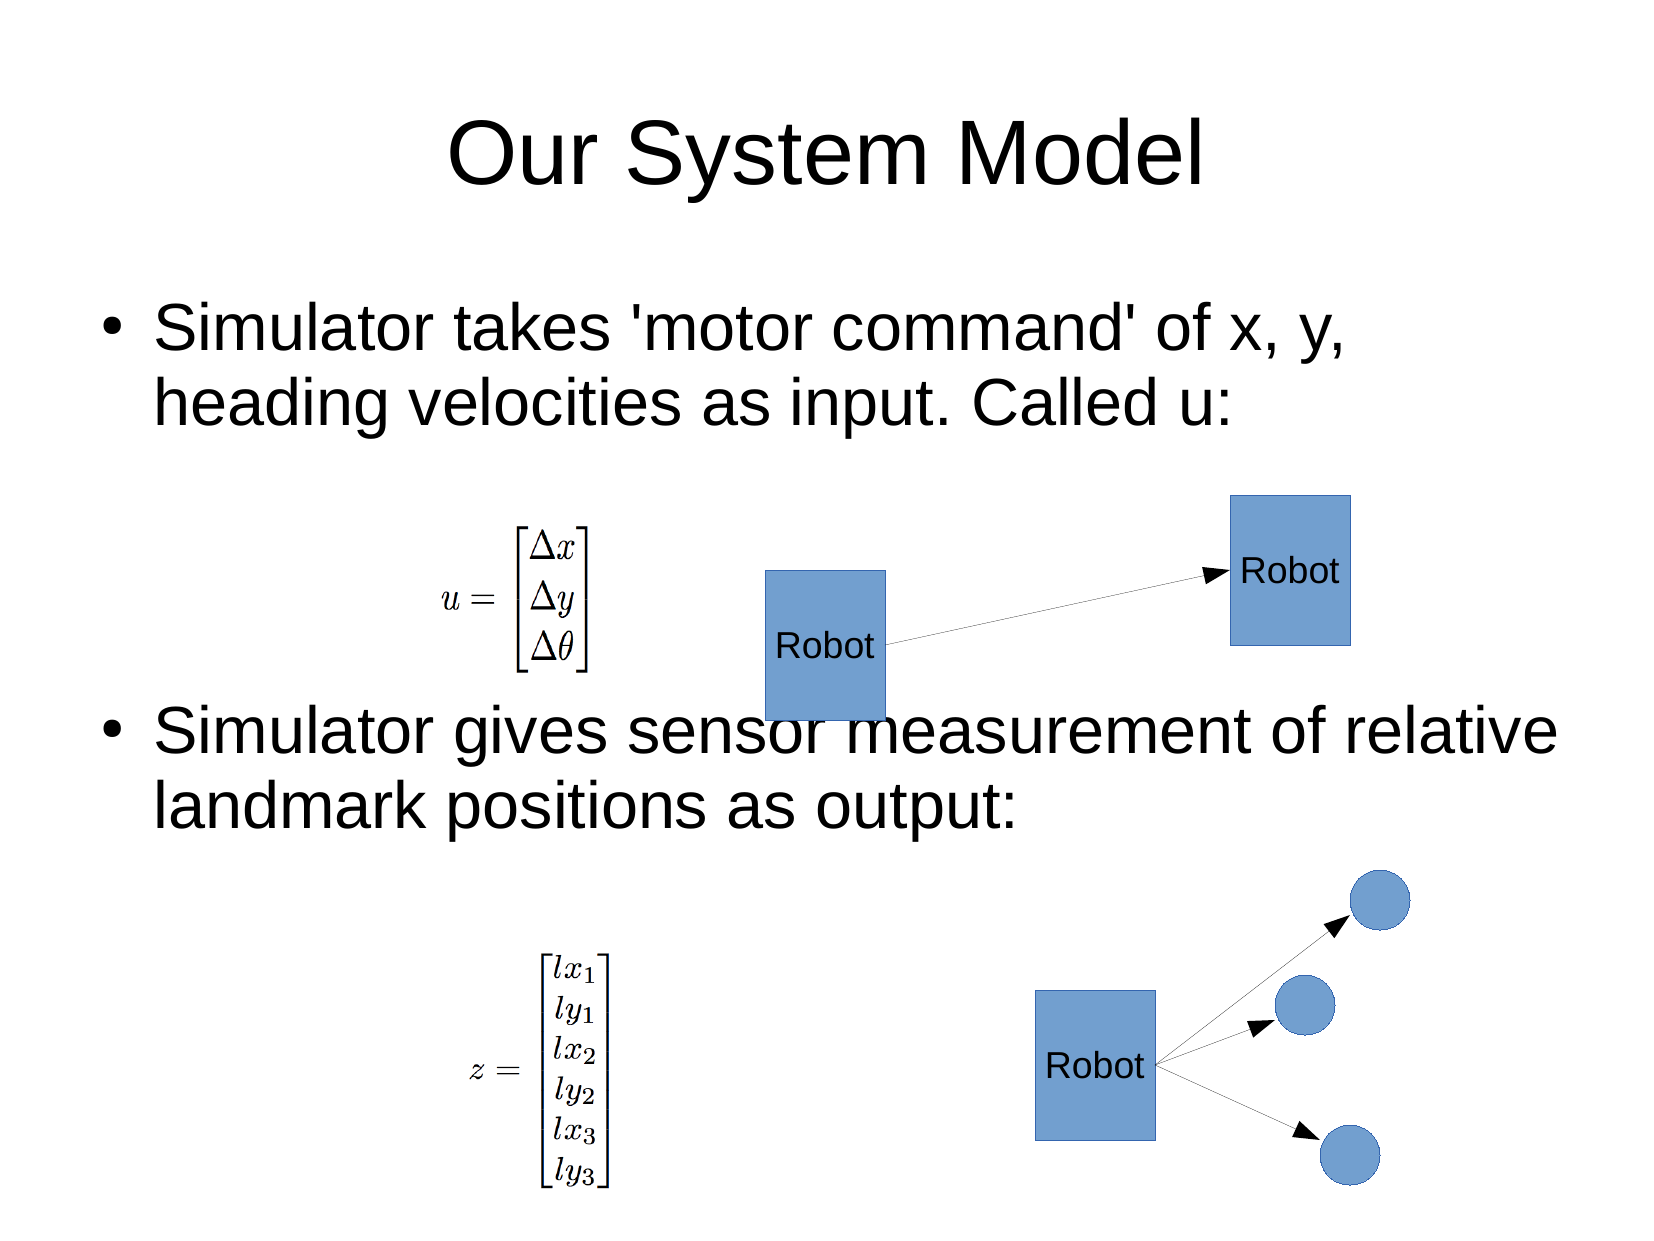

# Our System Model
Simulator takes 'motor command' of x, y, heading velocities as input. Called u:
Simulator gives sensor measurement of relative landmark positions as output:
Robot
Robot
Robot